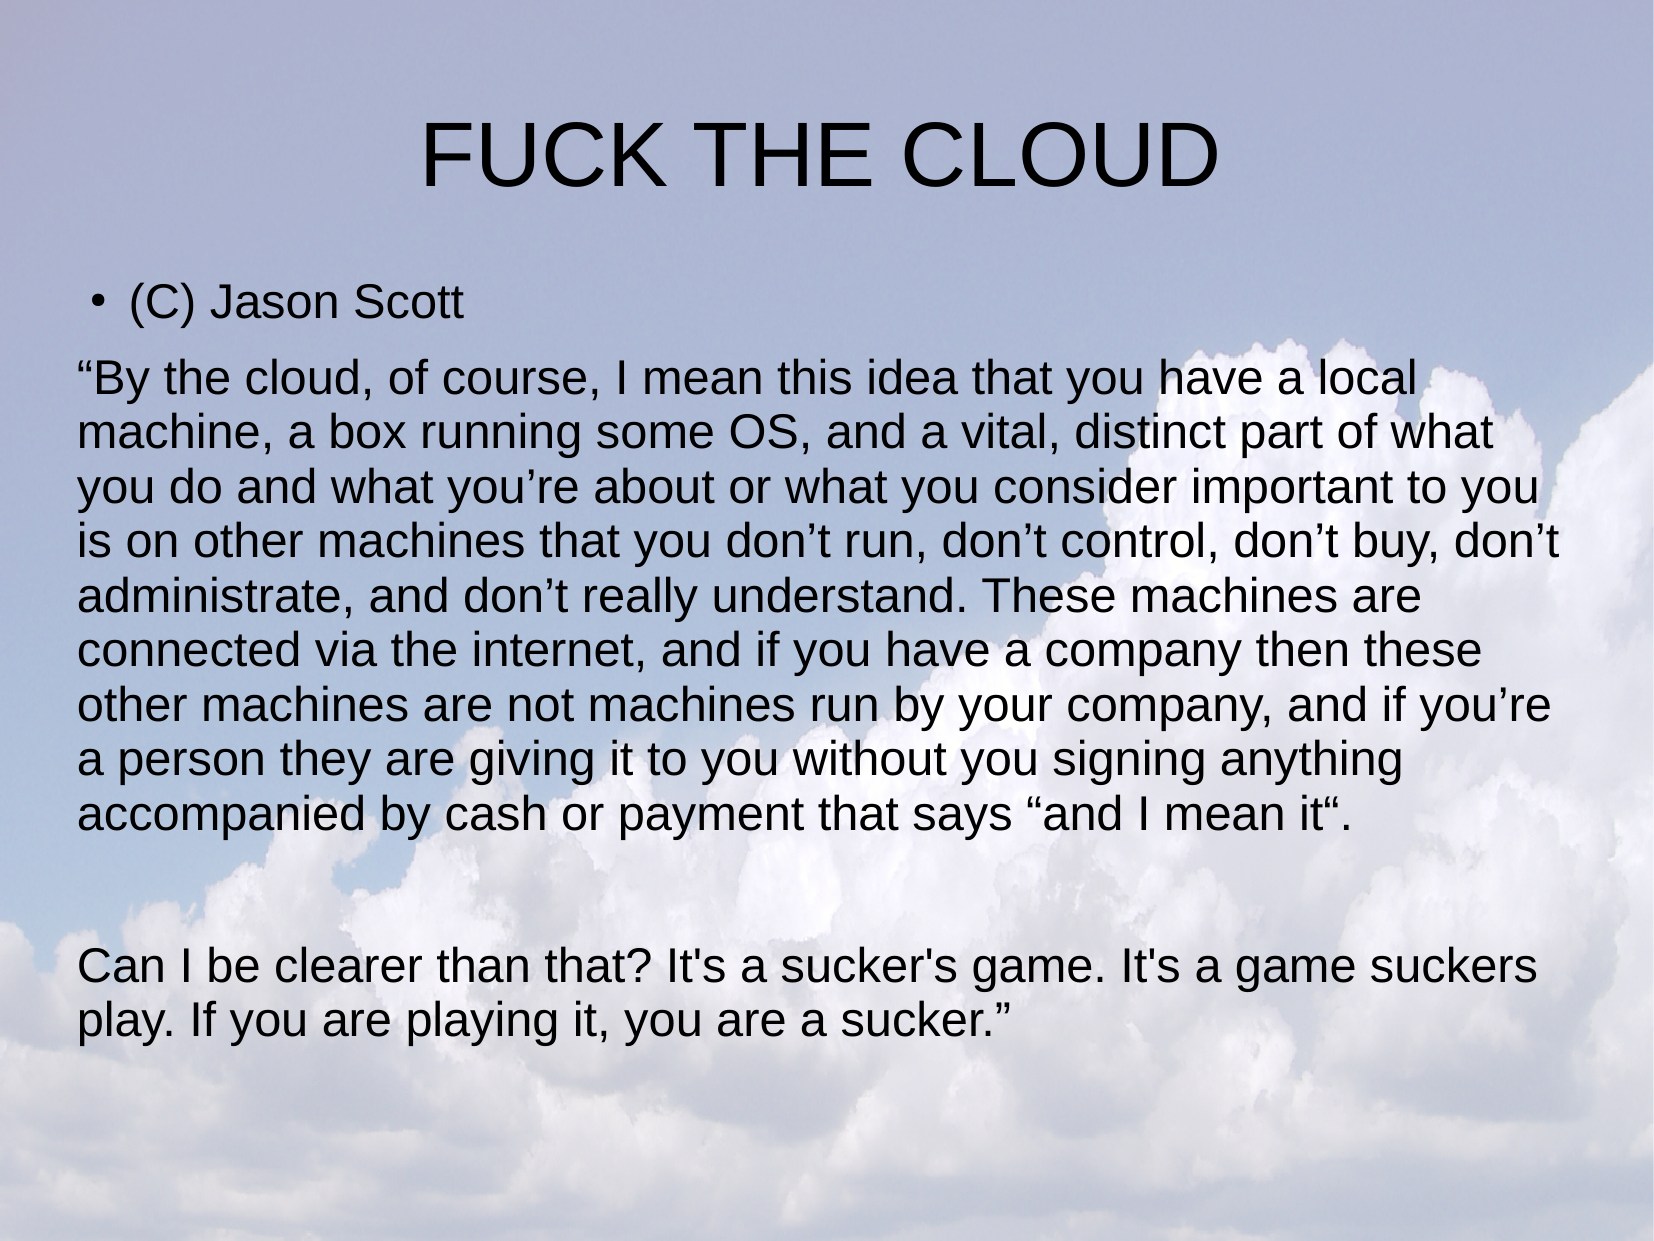

# FUCK THE CLOUD
(C) Jason Scott
“By the cloud, of course, I mean this idea that you have a local machine, a box running some OS, and a vital, distinct part of what you do and what you’re about or what you consider important to you is on other machines that you don’t run, don’t control, don’t buy, don’t administrate, and don’t really understand. These machines are connected via the internet, and if you have a company then these other machines are not machines run by your company, and if you’re a person they are giving it to you without you signing anything accompanied by cash or payment that says “and I mean it“.
Can I be clearer than that? It's a sucker's game. It's a game suckers play. If you are playing it, you are a sucker.”